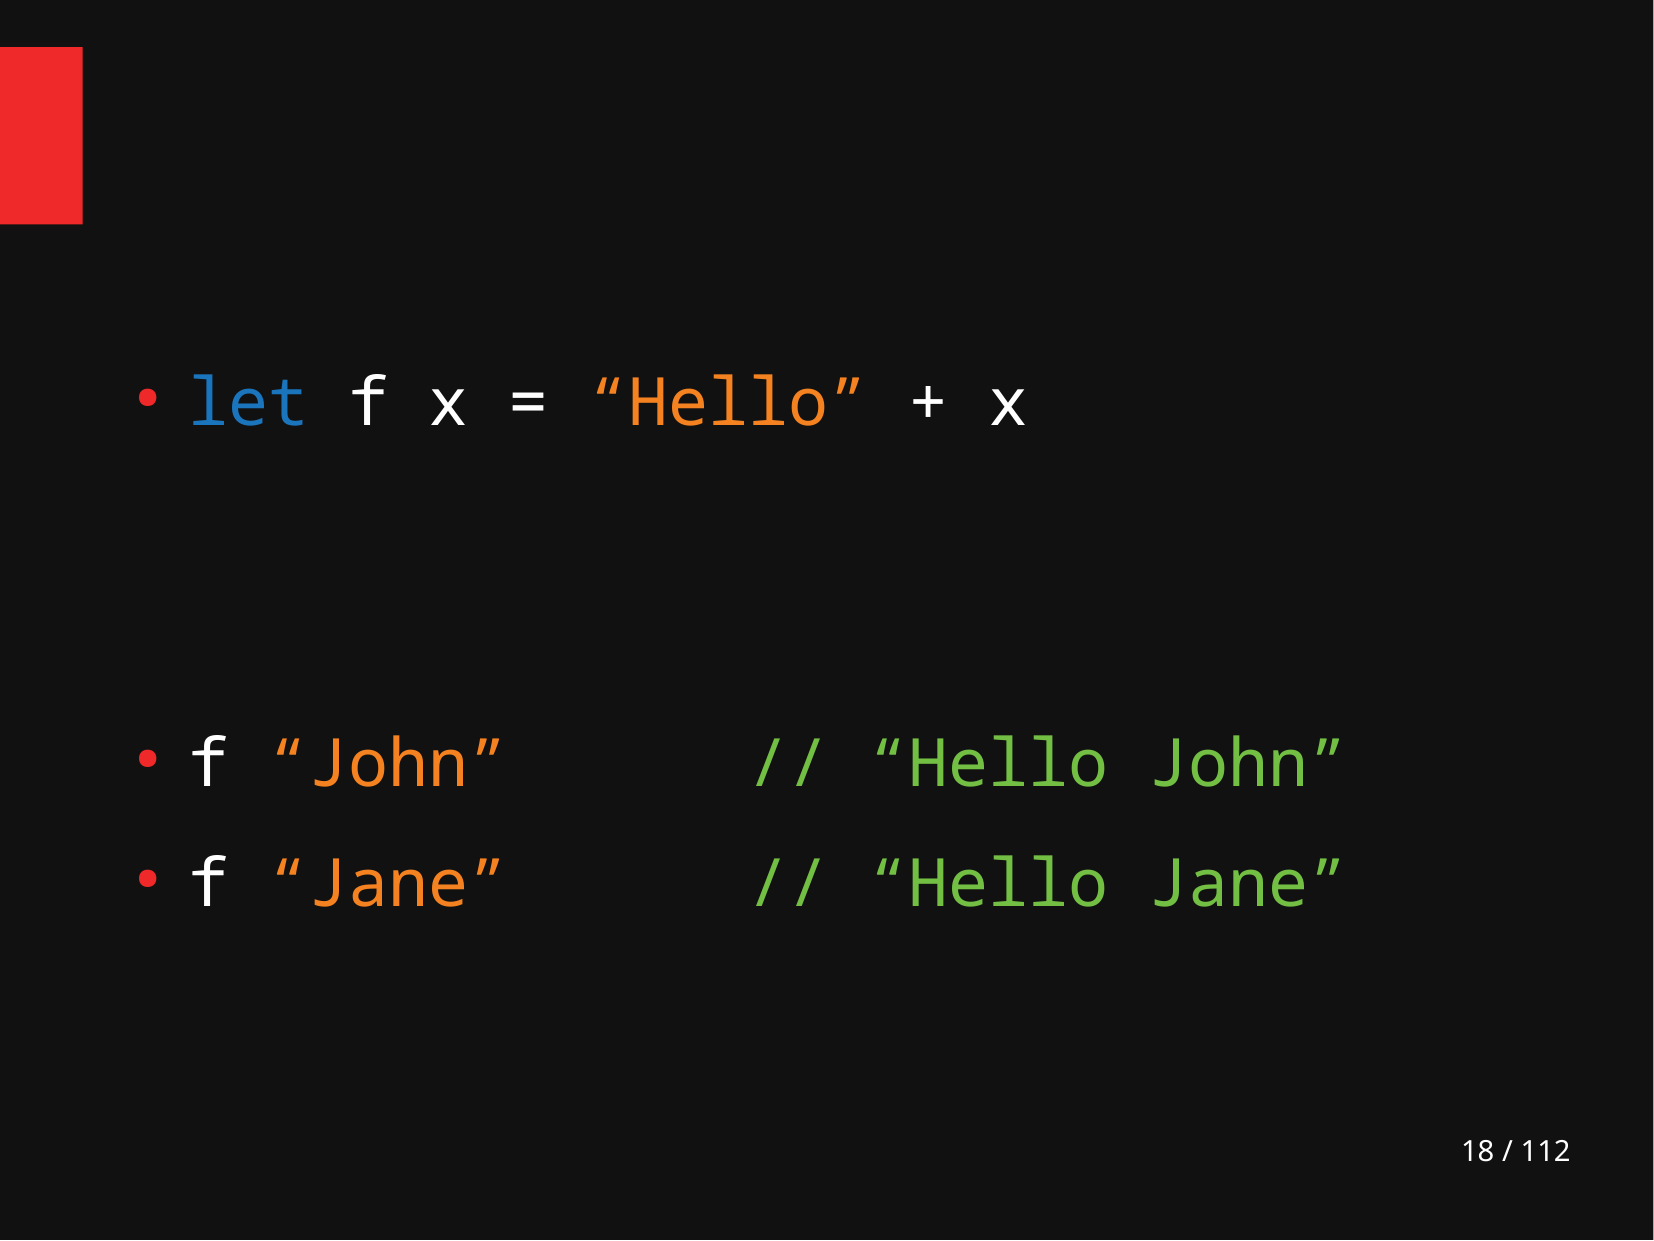

# let f x = “Hello” + x
f “John” // “Hello John”
f “Jane” // “Hello Jane”
18